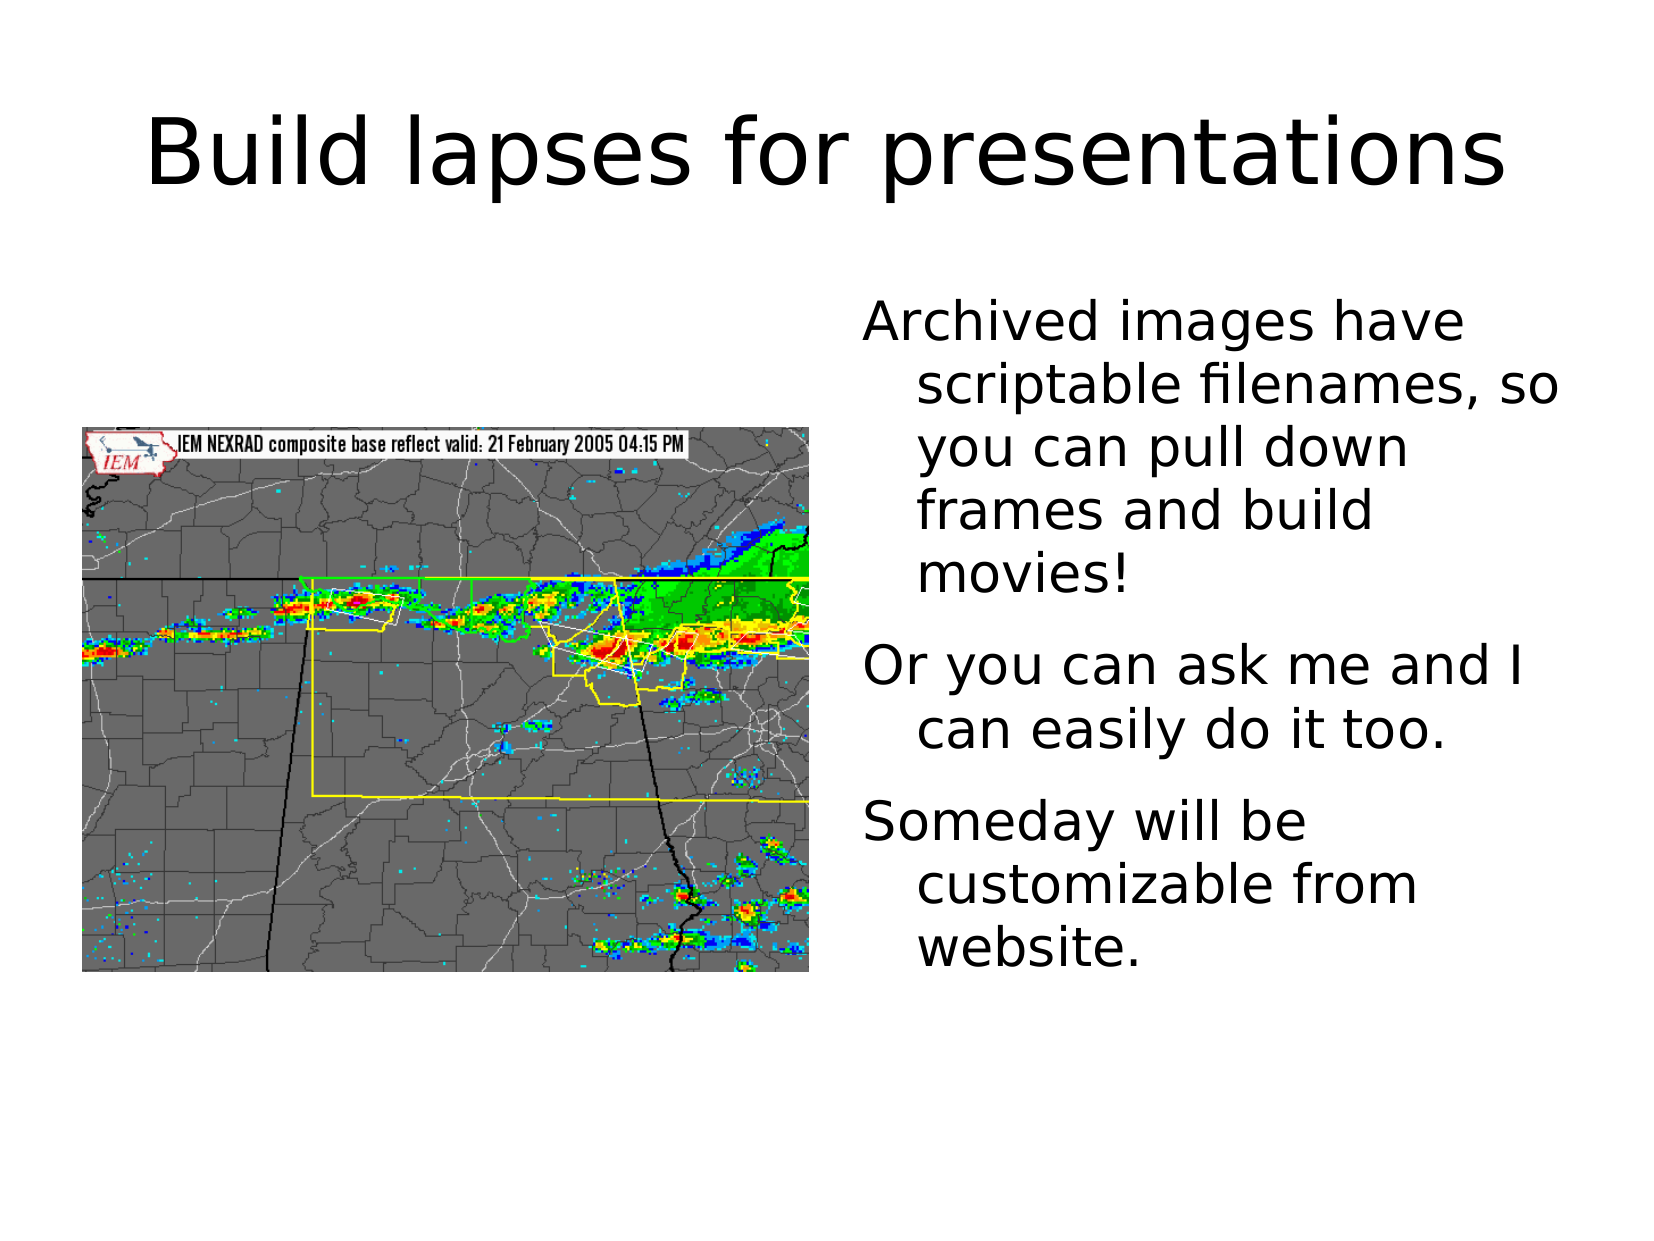

# Build lapses for presentations
Archived images have scriptable filenames, so you can pull down frames and build movies!
Or you can ask me and I can easily do it too.
Someday will be customizable from website.